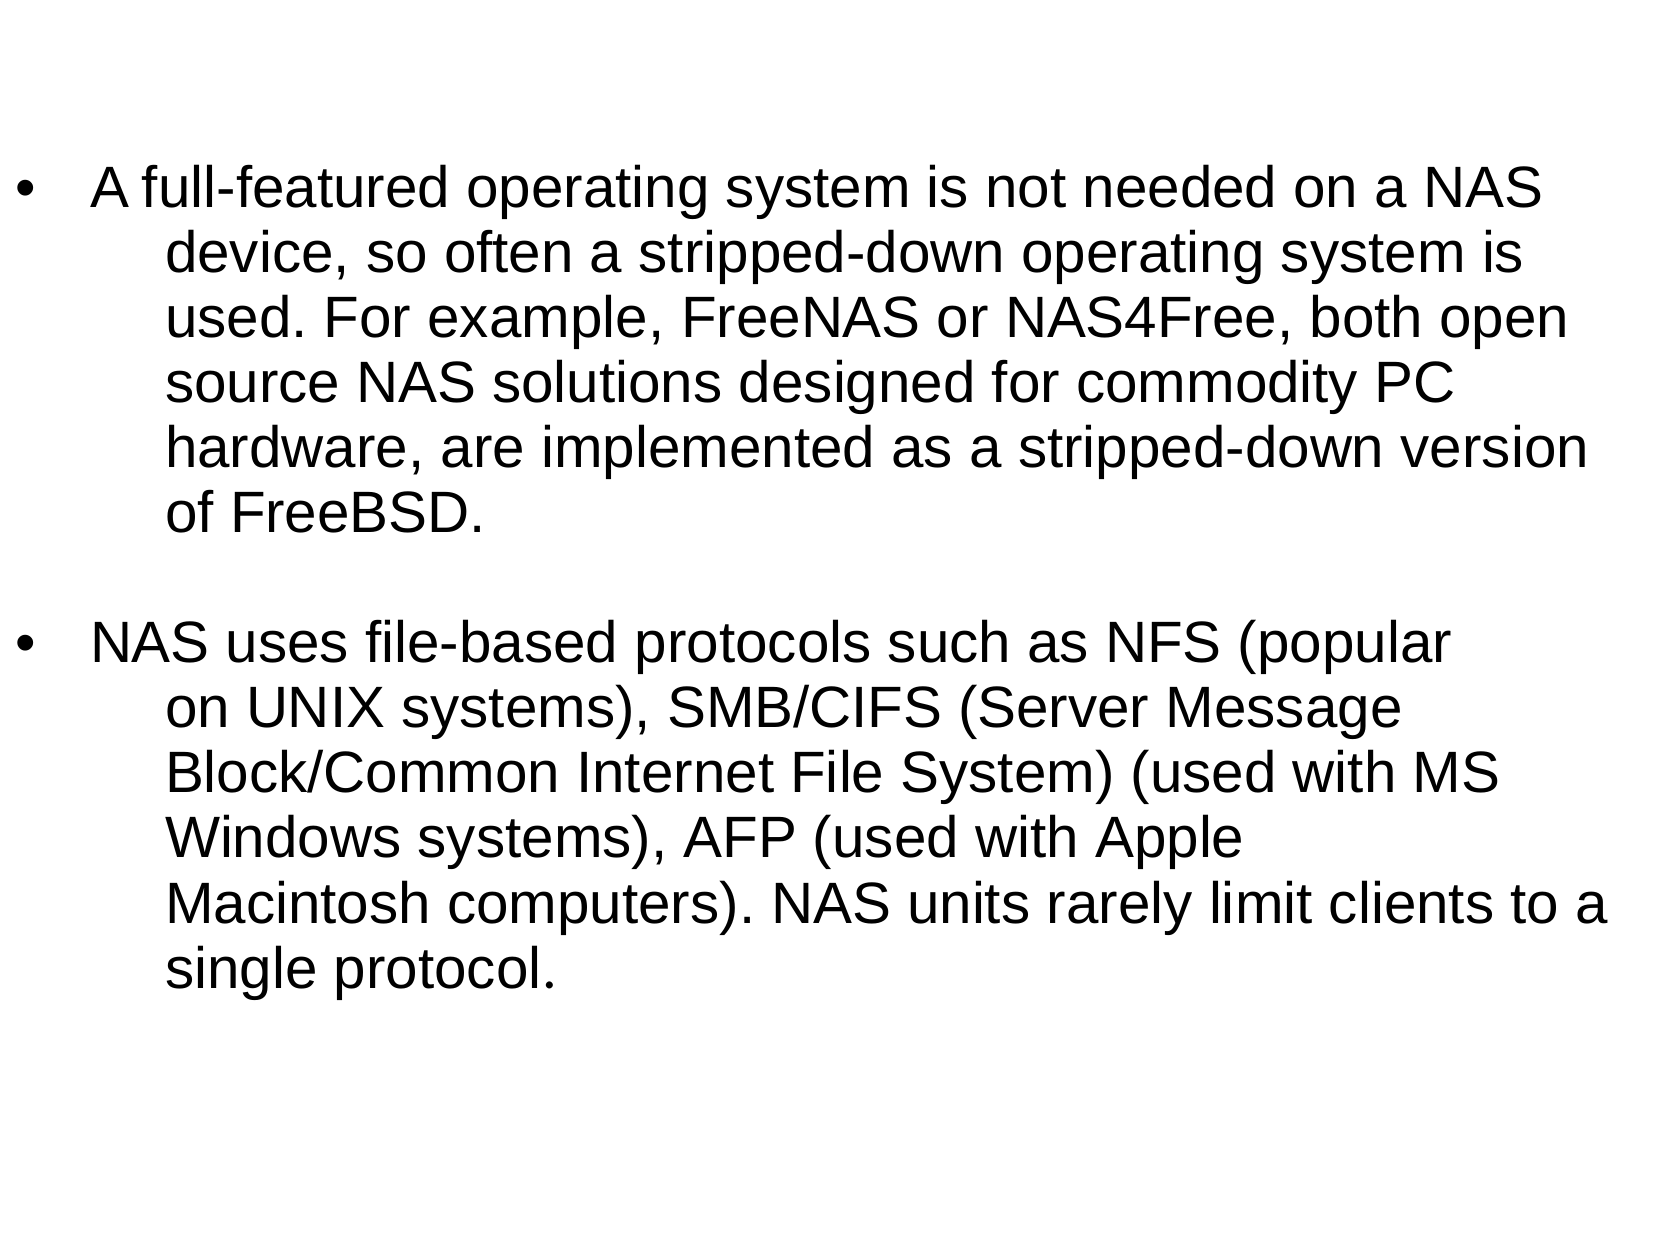

A full-featured operating system is not needed on a NAS device, so often a stripped-down operating system is used. For example, FreeNAS or NAS4Free, both open source NAS solutions designed for commodity PC hardware, are implemented as a stripped-down version of FreeBSD.
NAS uses file-based protocols such as NFS (popular on UNIX systems), SMB/CIFS (Server Message Block/Common Internet File System) (used with MS Windows systems), AFP (used with Apple Macintosh computers). NAS units rarely limit clients to a single protocol.